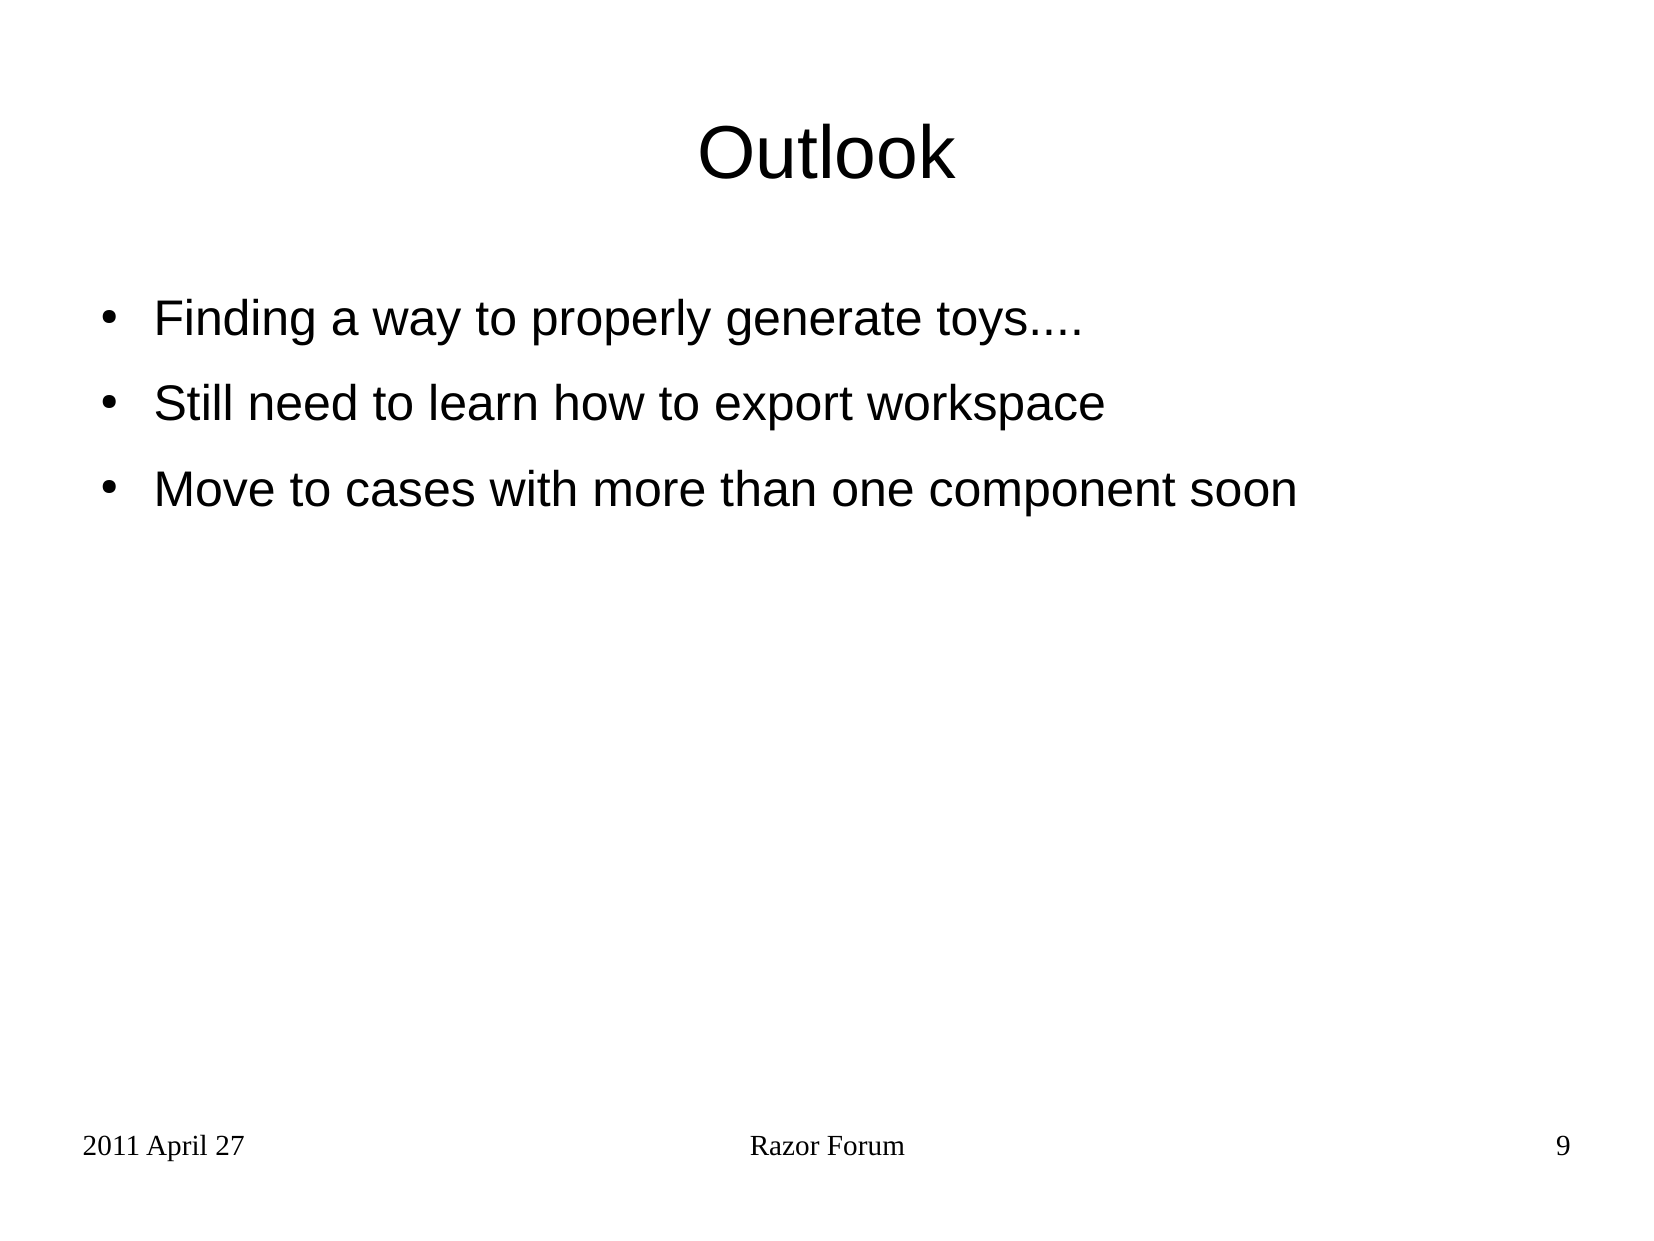

# Outlook
Finding a way to properly generate toys....
Still need to learn how to export workspace
Move to cases with more than one component soon
2011 April 27
Razor Forum
9